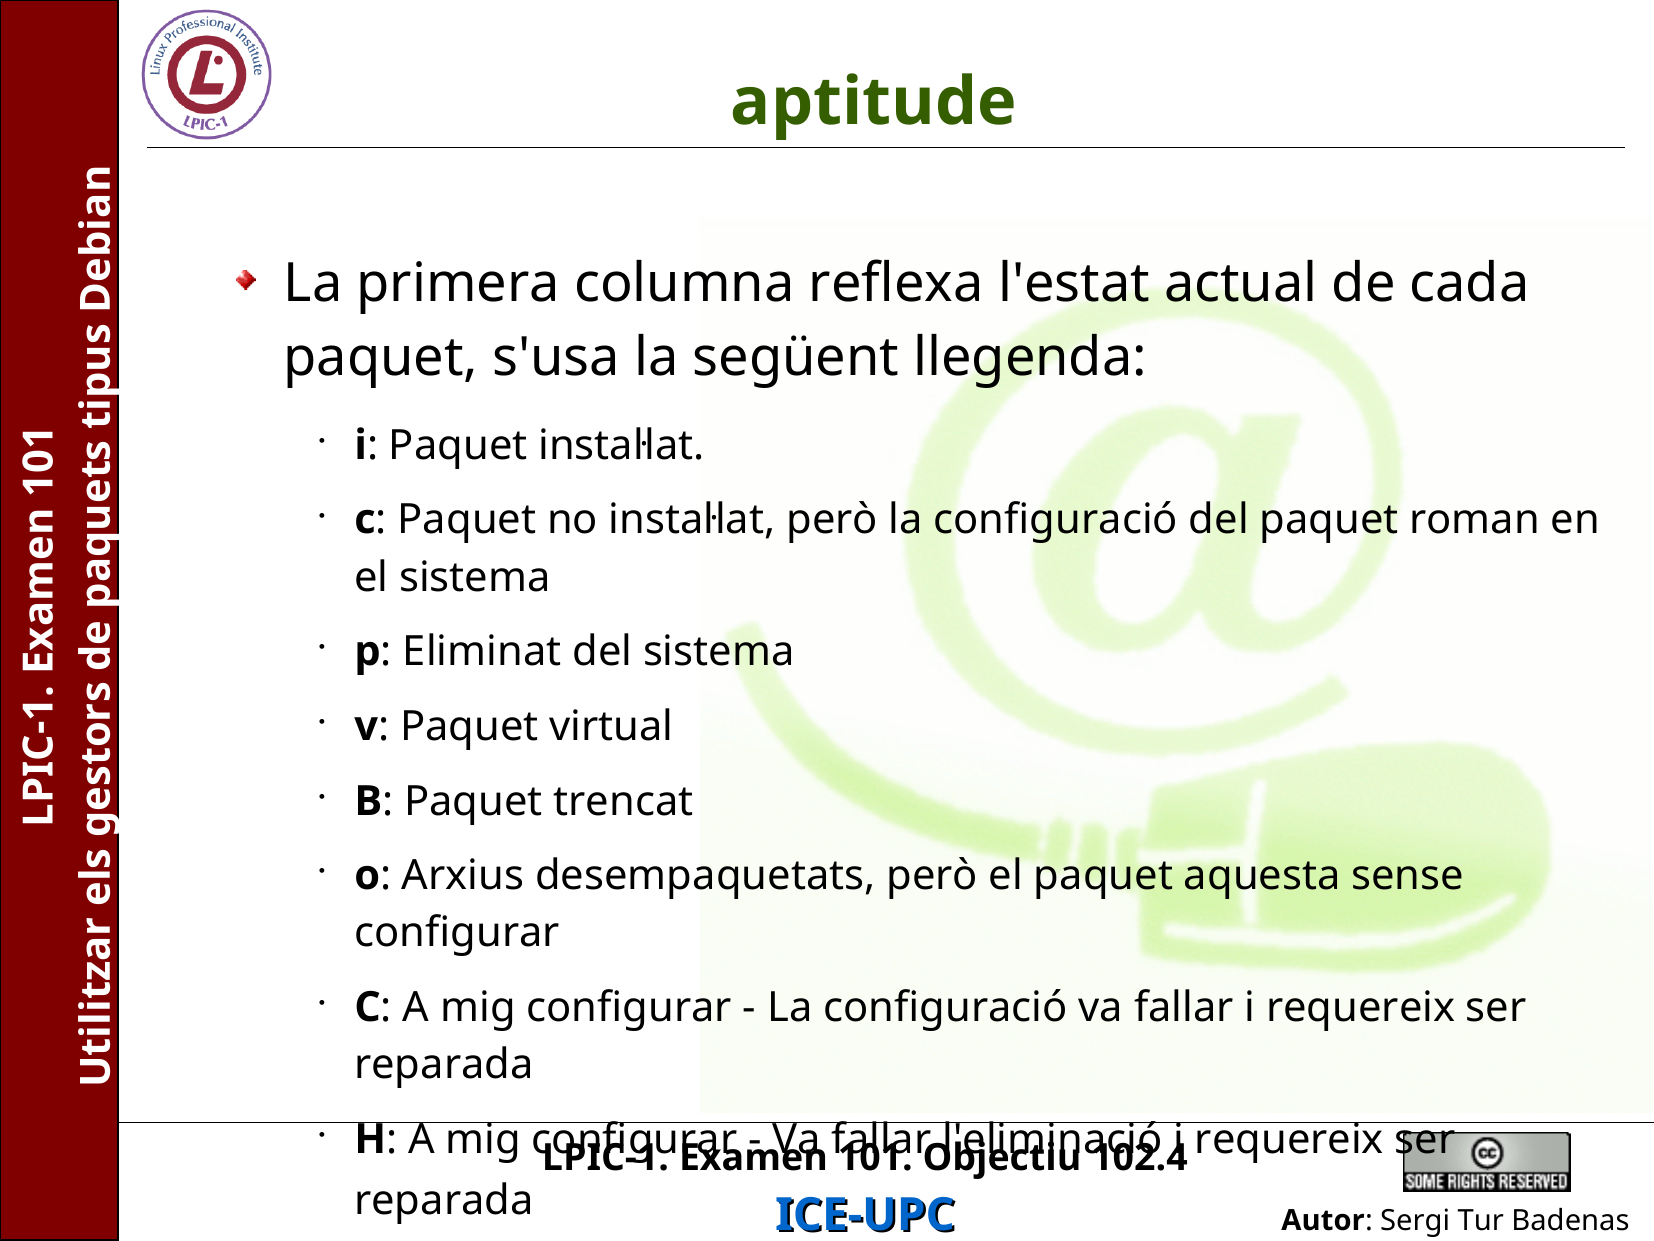

# aptitude
La primera columna reflexa l'estat actual de cada paquet, s'usa la següent llegenda:
i: Paquet instal·lat.
c: Paquet no instal·lat, però la configuració del paquet roman en el sistema
p: Eliminat del sistema
v: Paquet virtual
B: Paquet trencat
o: Arxius desempaquetats, però el paquet aquesta sense configurar
C: A mig configurar - La configuració va fallar i requereix ser reparada
H: A mig configurar - Va fallar l'eliminació i requereix ser reparada